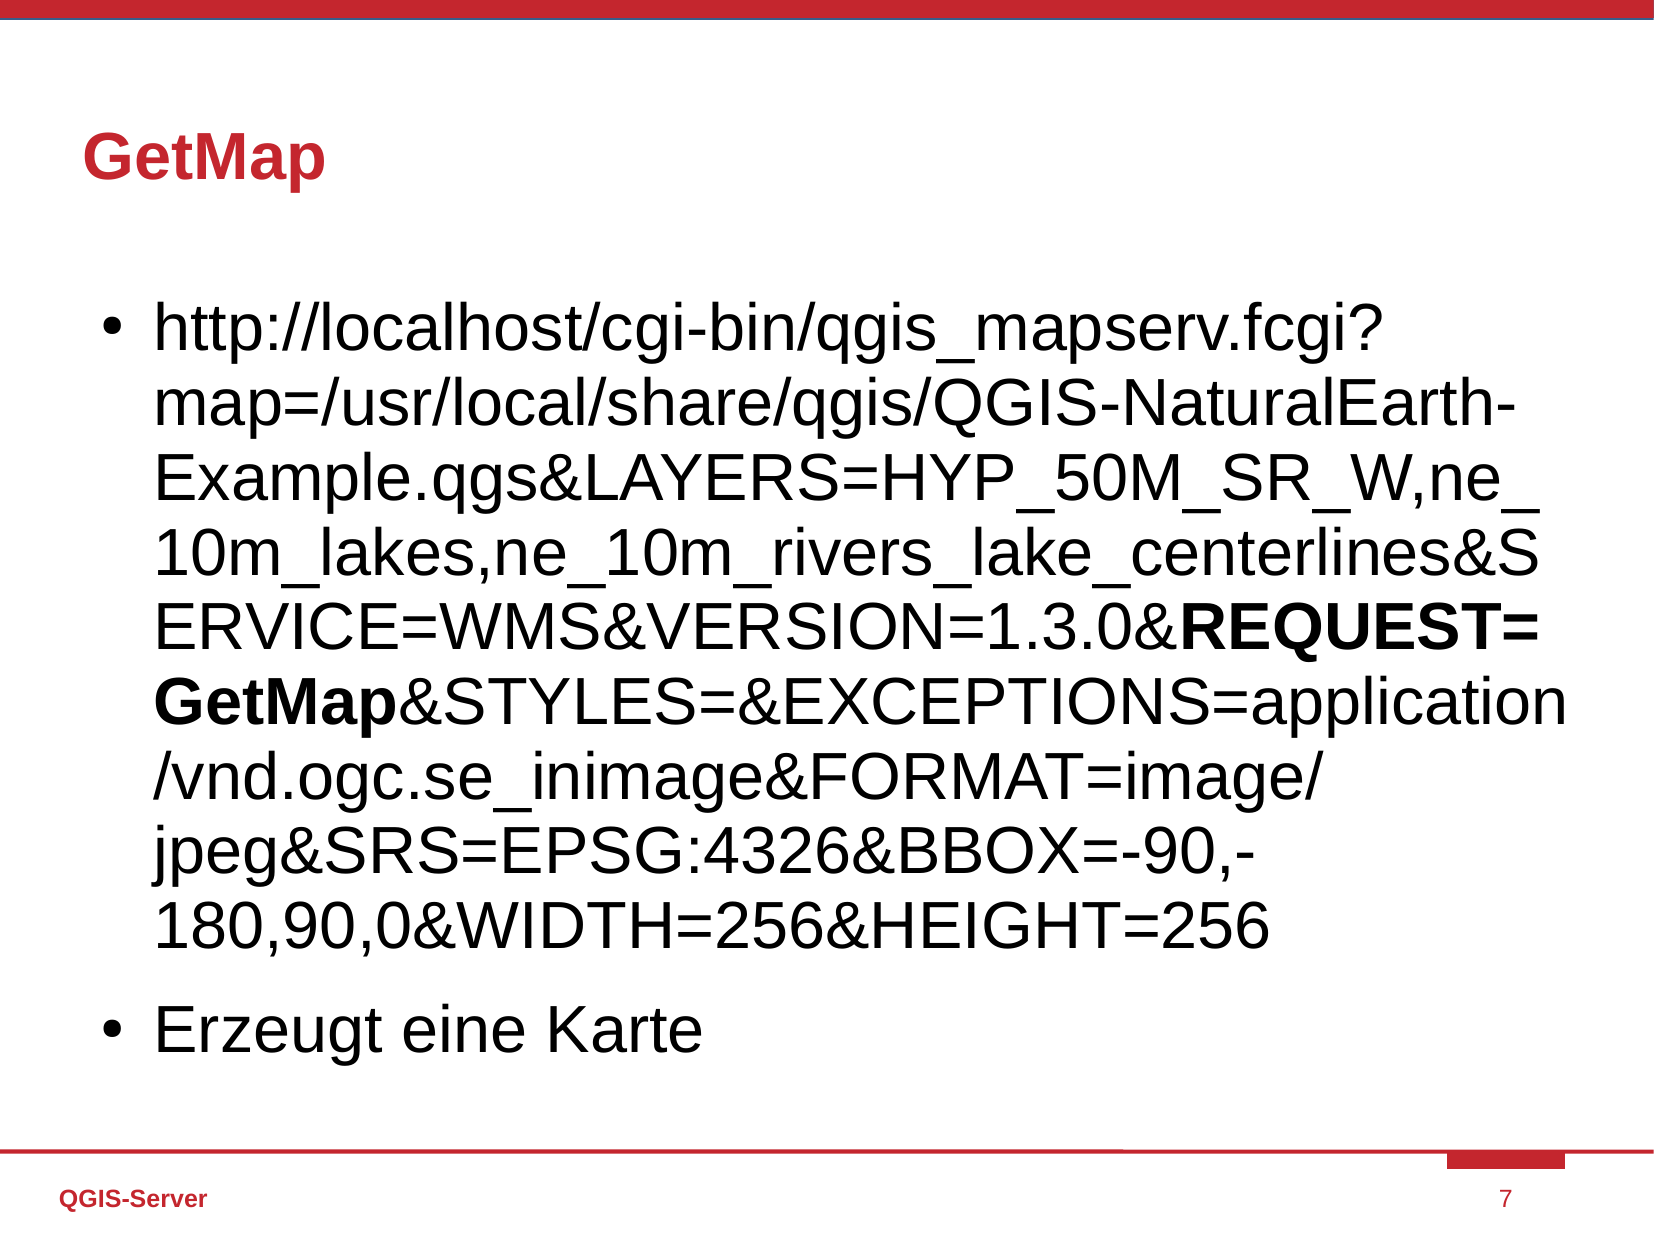

# GetMap
http://localhost/cgi-bin/qgis_mapserv.fcgi?map=/usr/local/share/qgis/QGIS-NaturalEarth-Example.qgs&LAYERS=HYP_50M_SR_W,ne_10m_lakes,ne_10m_rivers_lake_centerlines&SERVICE=WMS&VERSION=1.3.0&REQUEST=GetMap&STYLES=&EXCEPTIONS=application/vnd.ogc.se_inimage&FORMAT=image/jpeg&SRS=EPSG:4326&BBOX=-90,-180,90,0&WIDTH=256&HEIGHT=256
Erzeugt eine Karte
QGIS-Server